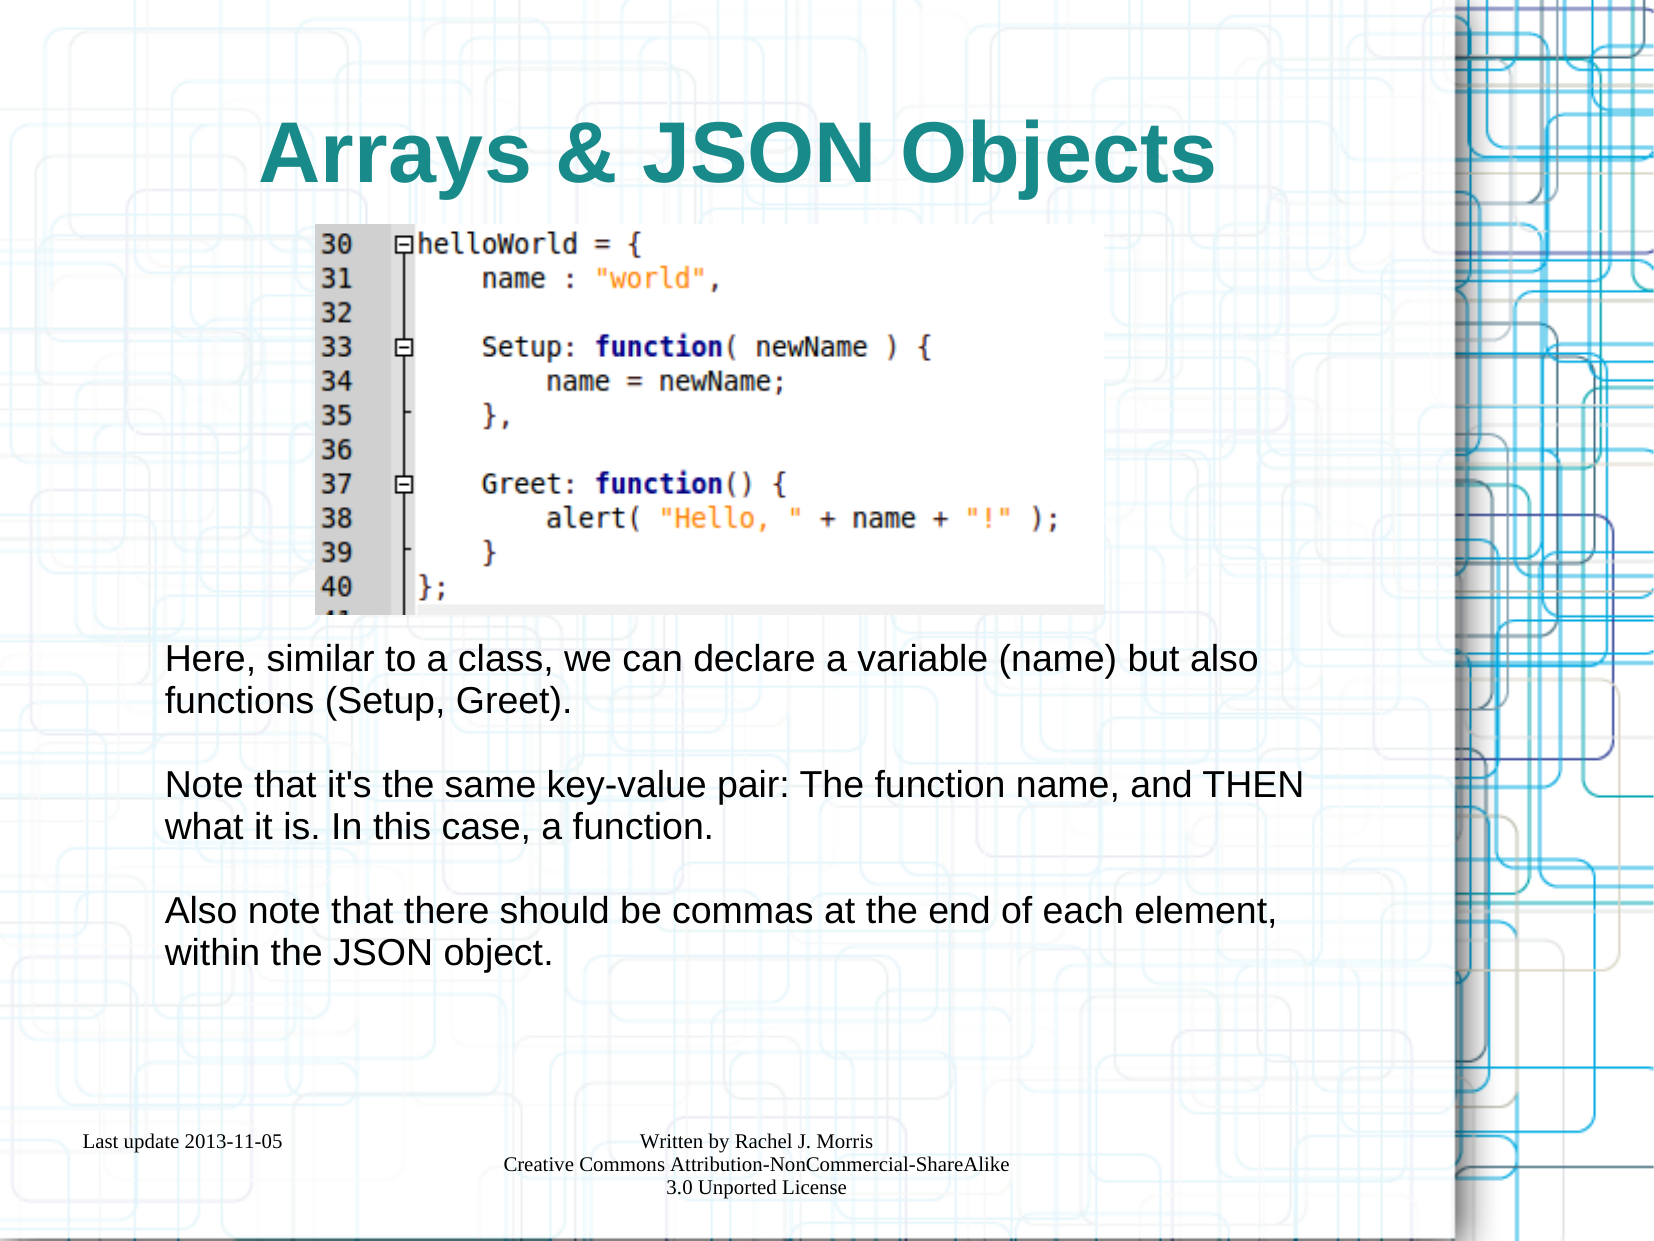

# Arrays & JSON Objects
Here, similar to a class, we can declare a variable (name) but also functions (Setup, Greet).
Note that it's the same key-value pair: The function name, and THEN what it is. In this case, a function.
Also note that there should be commas at the end of each element, within the JSON object.